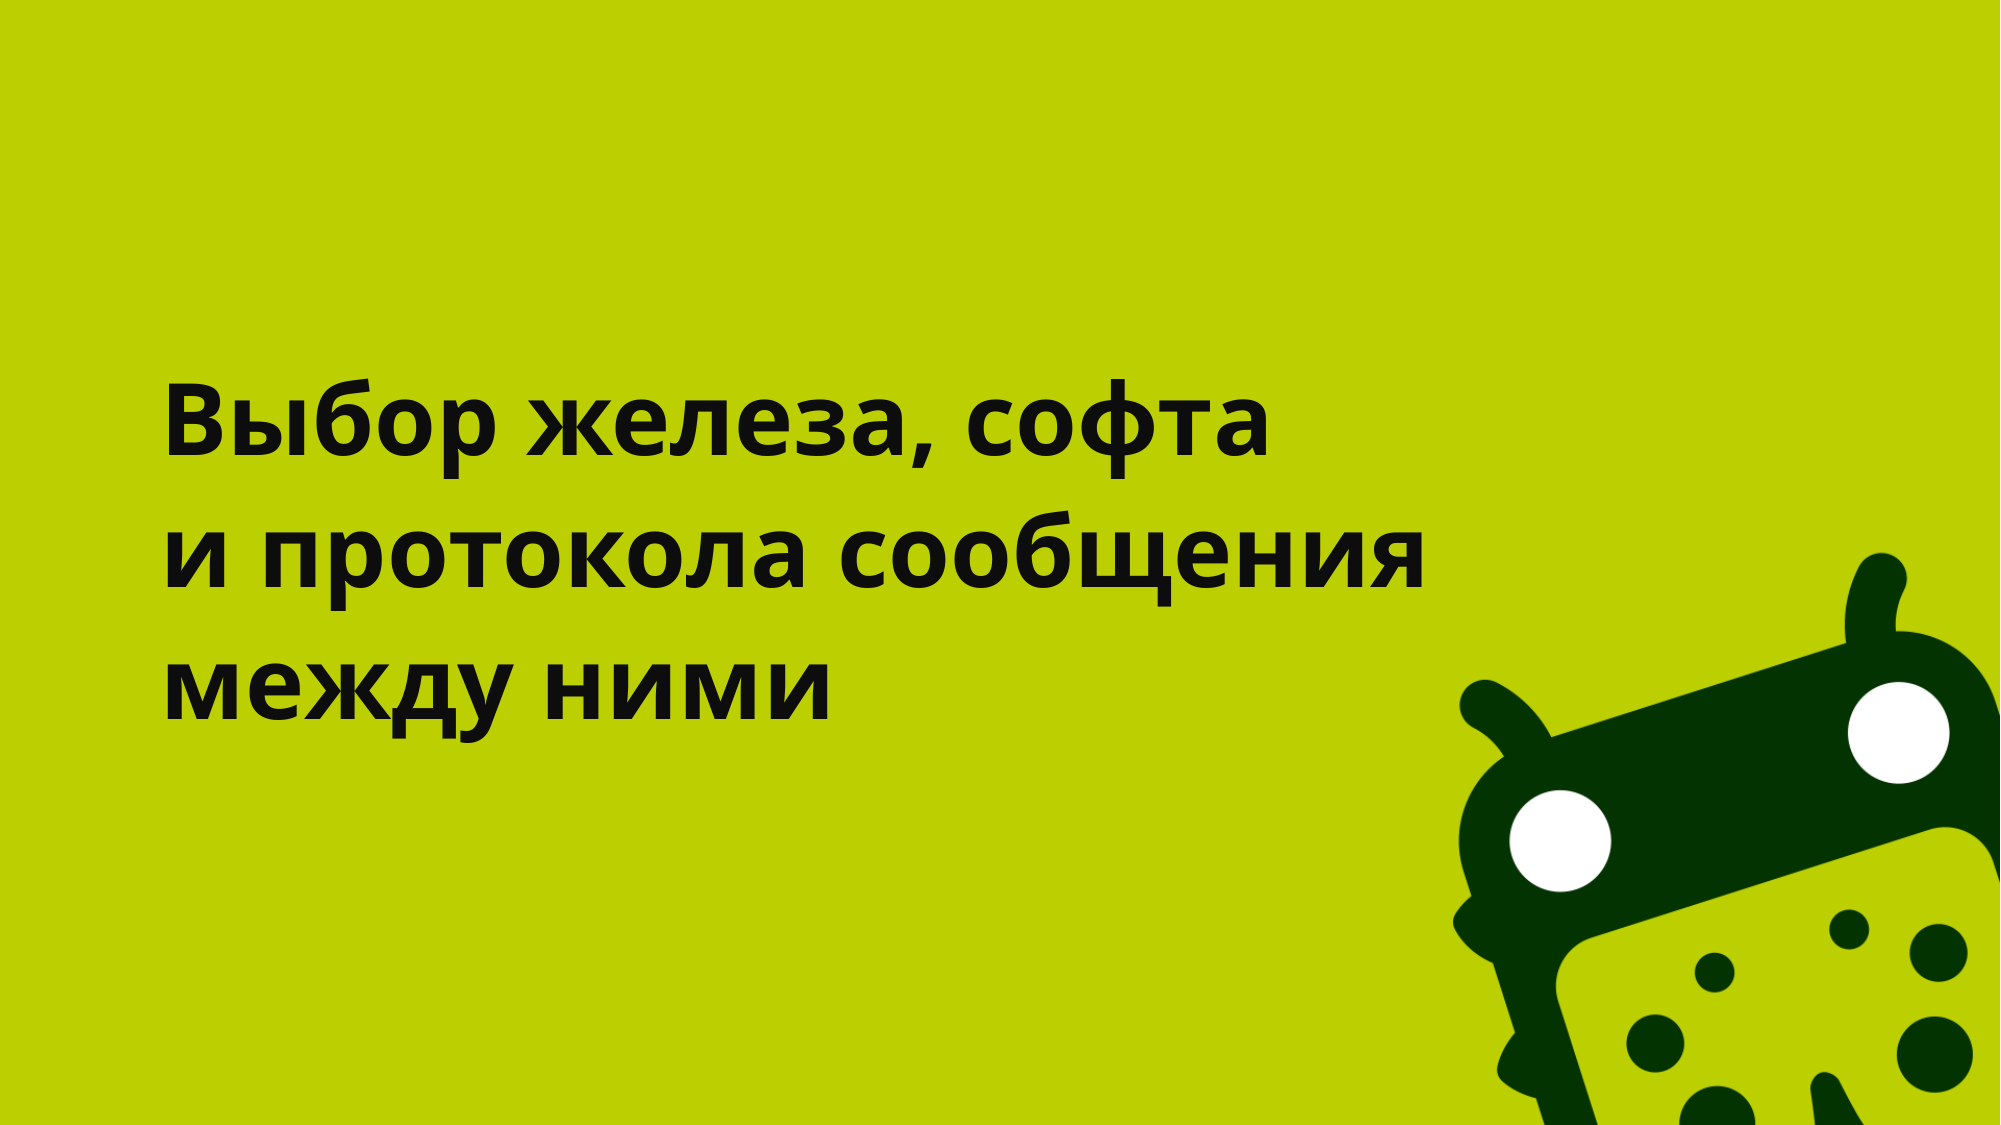

Выбор железа, софта
и протокола сообщения между ними